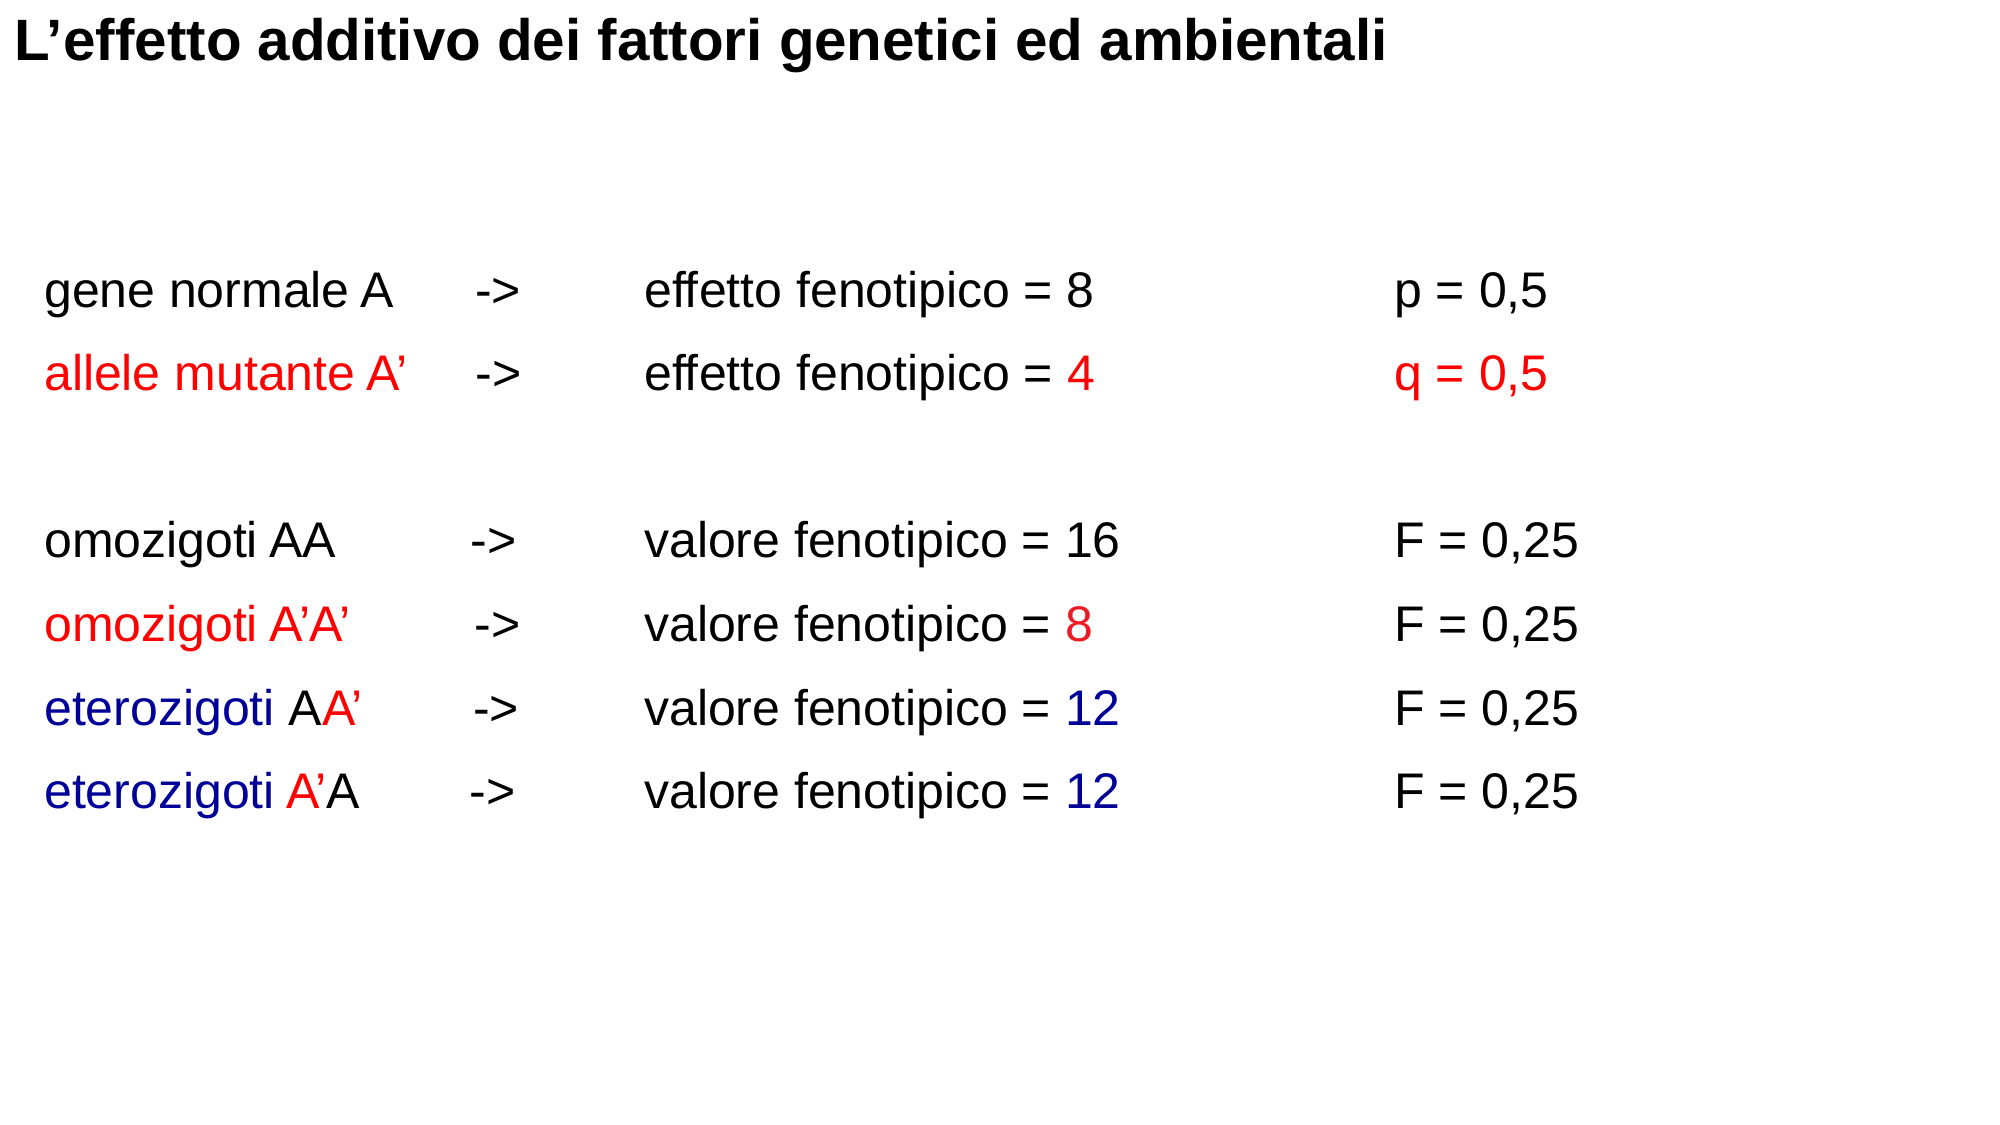

L’effetto additivo dei fattori genetici ed ambientali
gene normale A ->	effetto fenotipico = 8		p = 0,5
allele mutante A’ ->	effetto fenotipico = 4 		q = 0,5
omozigoti AA	 ->	valore fenotipico = 16 		F = 0,25
omozigoti A’A’ ->	valore fenotipico = 8 		F = 0,25
eterozigoti AA’ ->	valore fenotipico = 12 		F = 0,25
eterozigoti A’A ->	valore fenotipico = 12 		F = 0,25